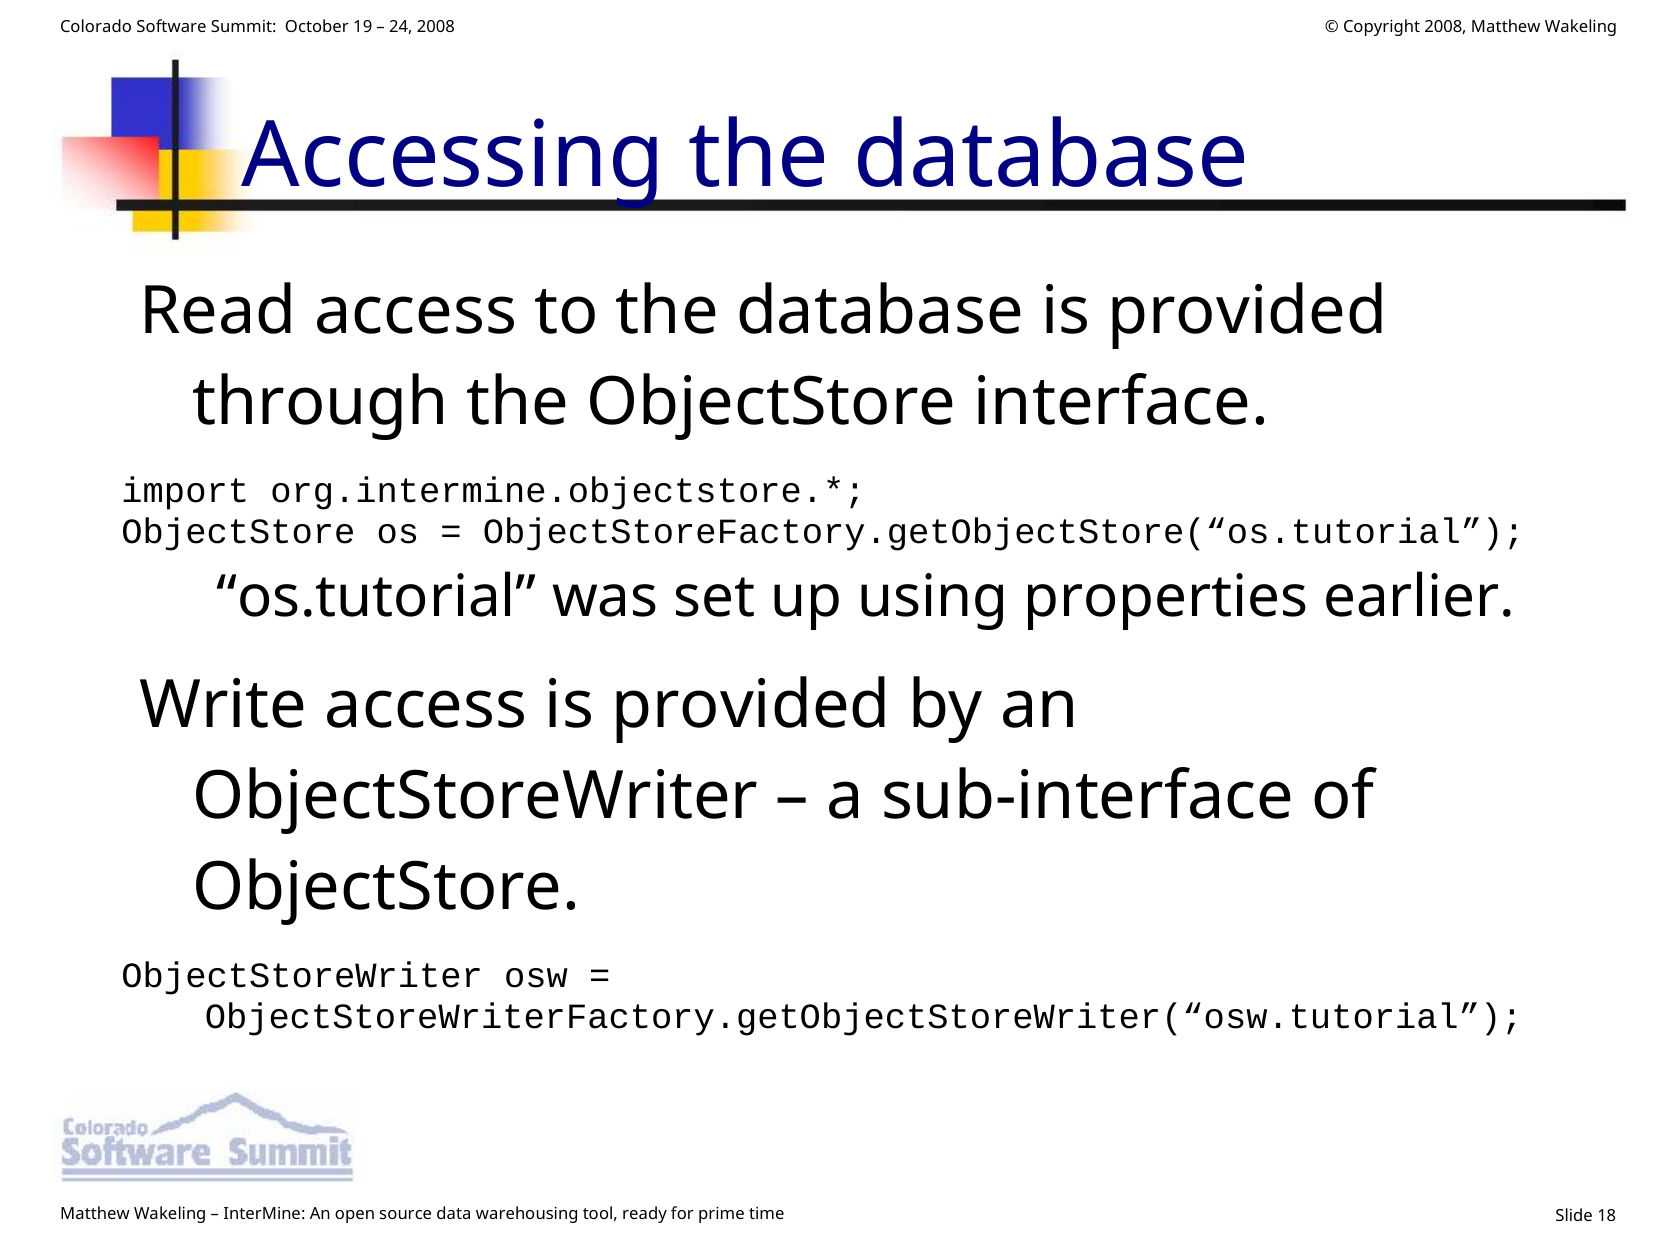

# Accessing the database
Read access to the database is provided through the ObjectStore interface.
import org.intermine.objectstore.*;
ObjectStore os = ObjectStoreFactory.getObjectStore(“os.tutorial”);
“os.tutorial” was set up using properties earlier.
Write access is provided by an ObjectStoreWriter – a sub-interface of ObjectStore.
ObjectStoreWriter osw = ObjectStoreWriterFactory.getObjectStoreWriter(“osw.tutorial”);